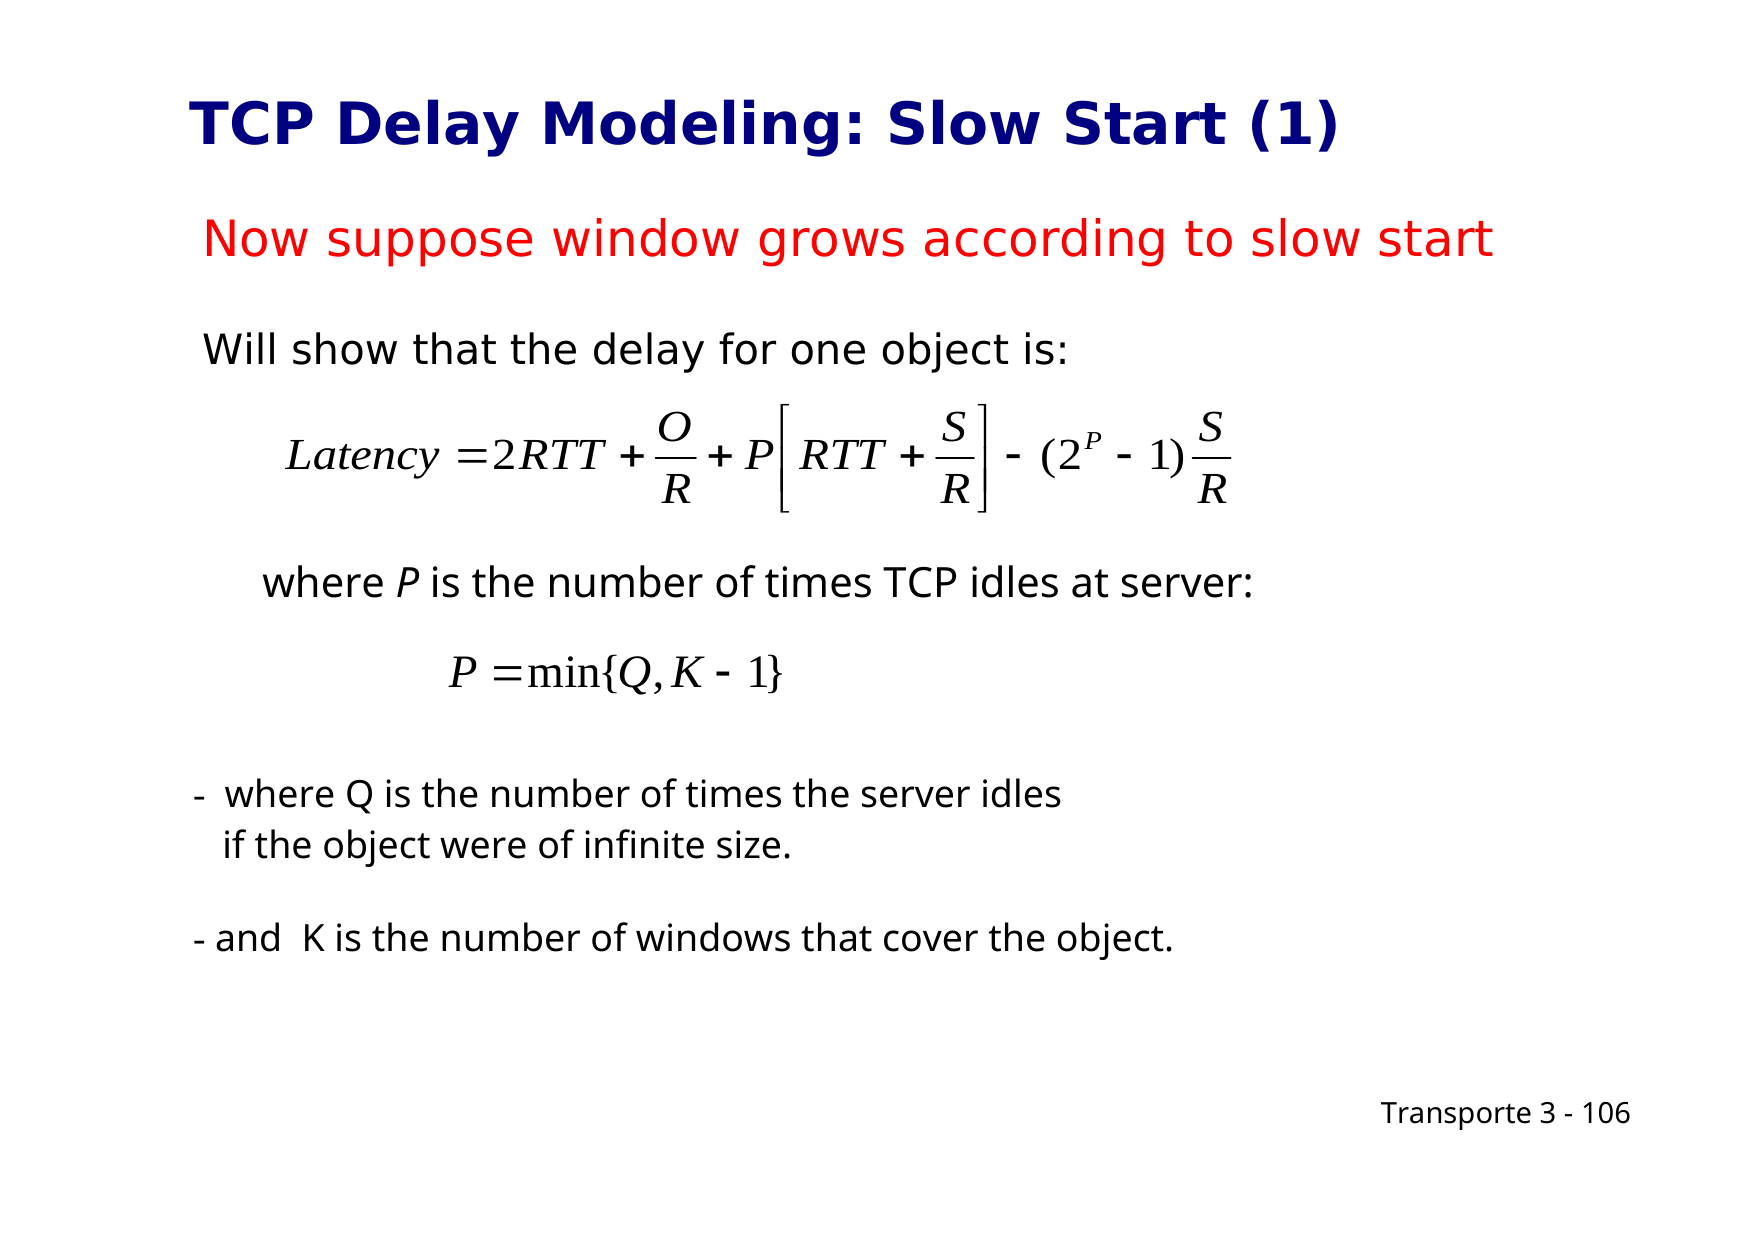

# TCP Delay Modeling: Slow Start (1)
Now suppose window grows according to slow start
Will show that the delay for one object is:
where P is the number of times TCP idles at server:
- where Q is the number of times the server idles
 if the object were of infinite size.
- and K is the number of windows that cover the object.